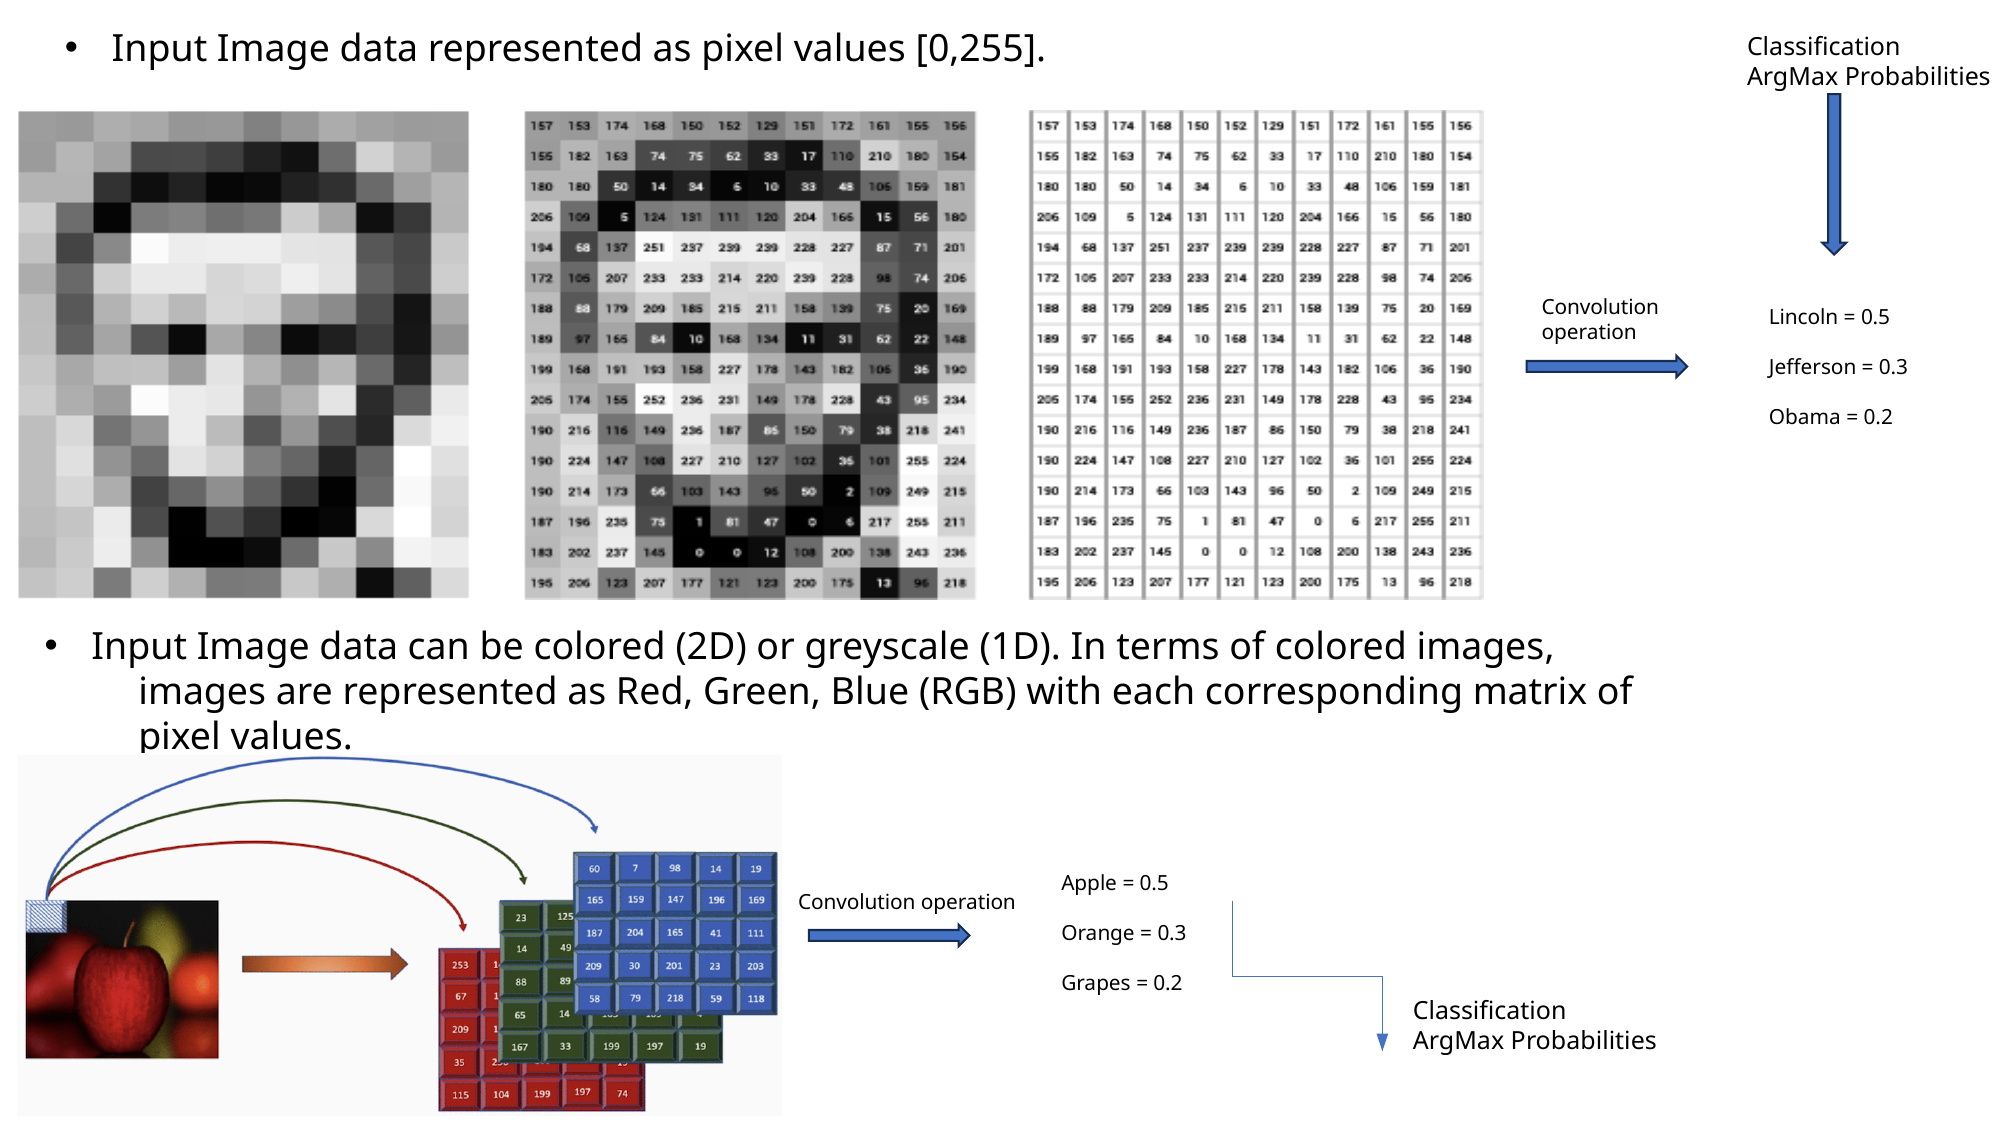

Input Image data represented as pixel values [0,255].
Classification
ArgMax Probabilities
Convolution operation
Lincoln = 0.5
Jefferson = 0.3
Obama = 0.2
Input Image data can be colored (2D) or greyscale (1D). In terms of colored images, images are represented as Red, Green, Blue (RGB) with each corresponding matrix of pixel values.
Apple = 0.5
Orange = 0.3
Grapes = 0.2
Convolution operation
Classification
ArgMax Probabilities